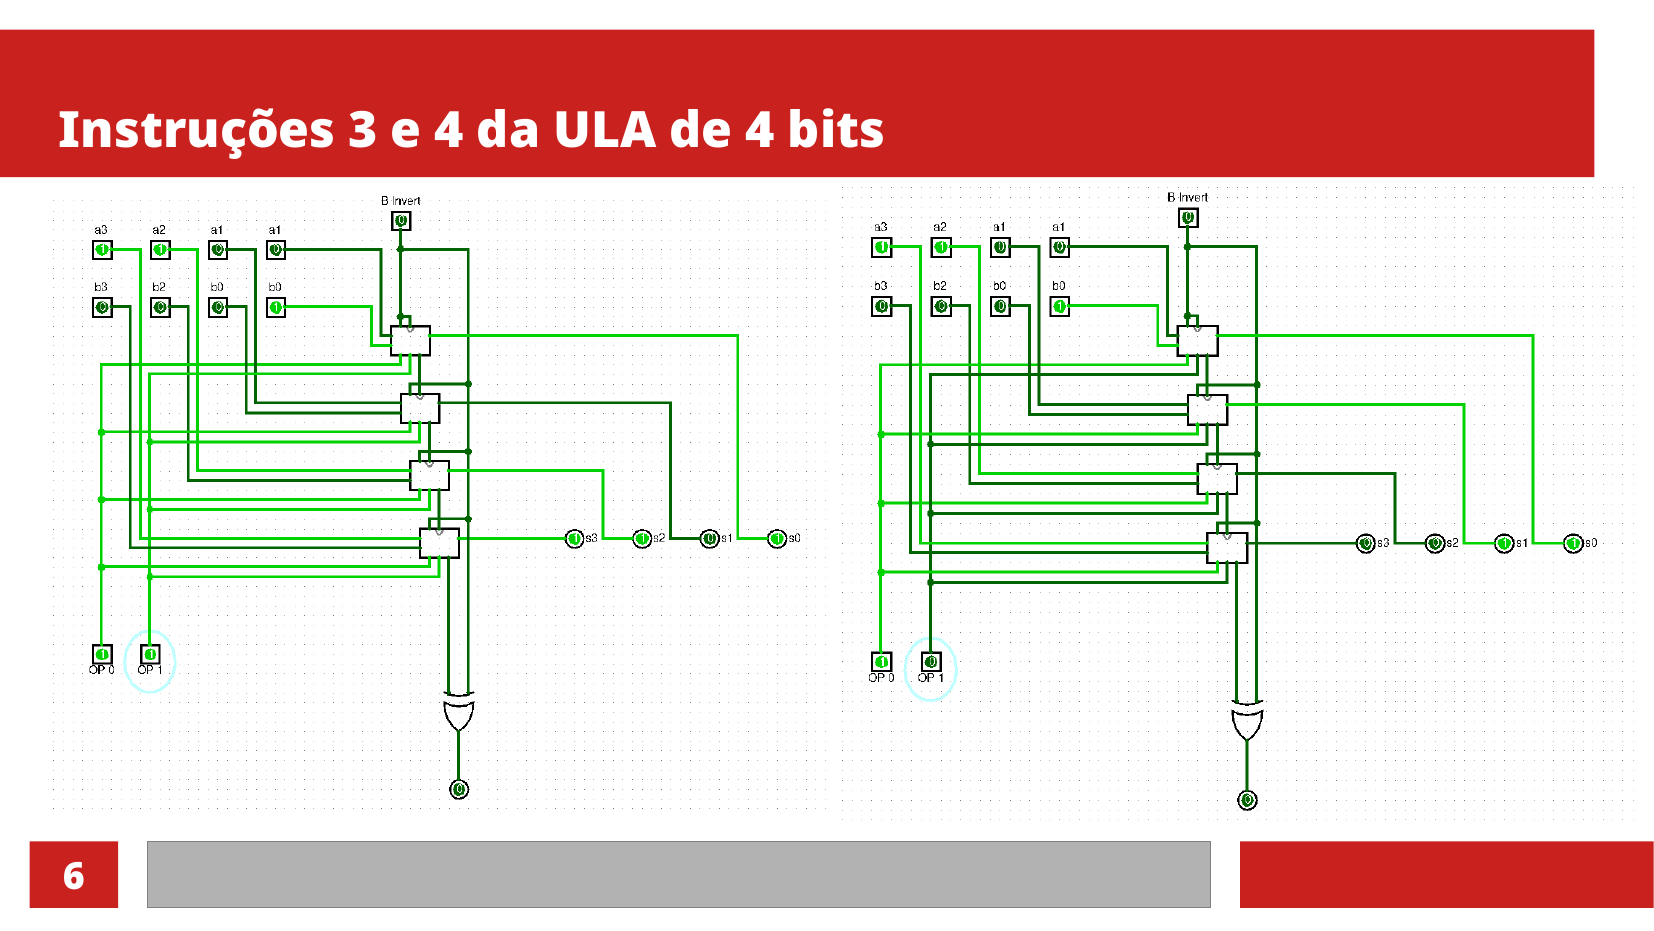

# Instruções 3 e 4 da ULA de 4 bits
6